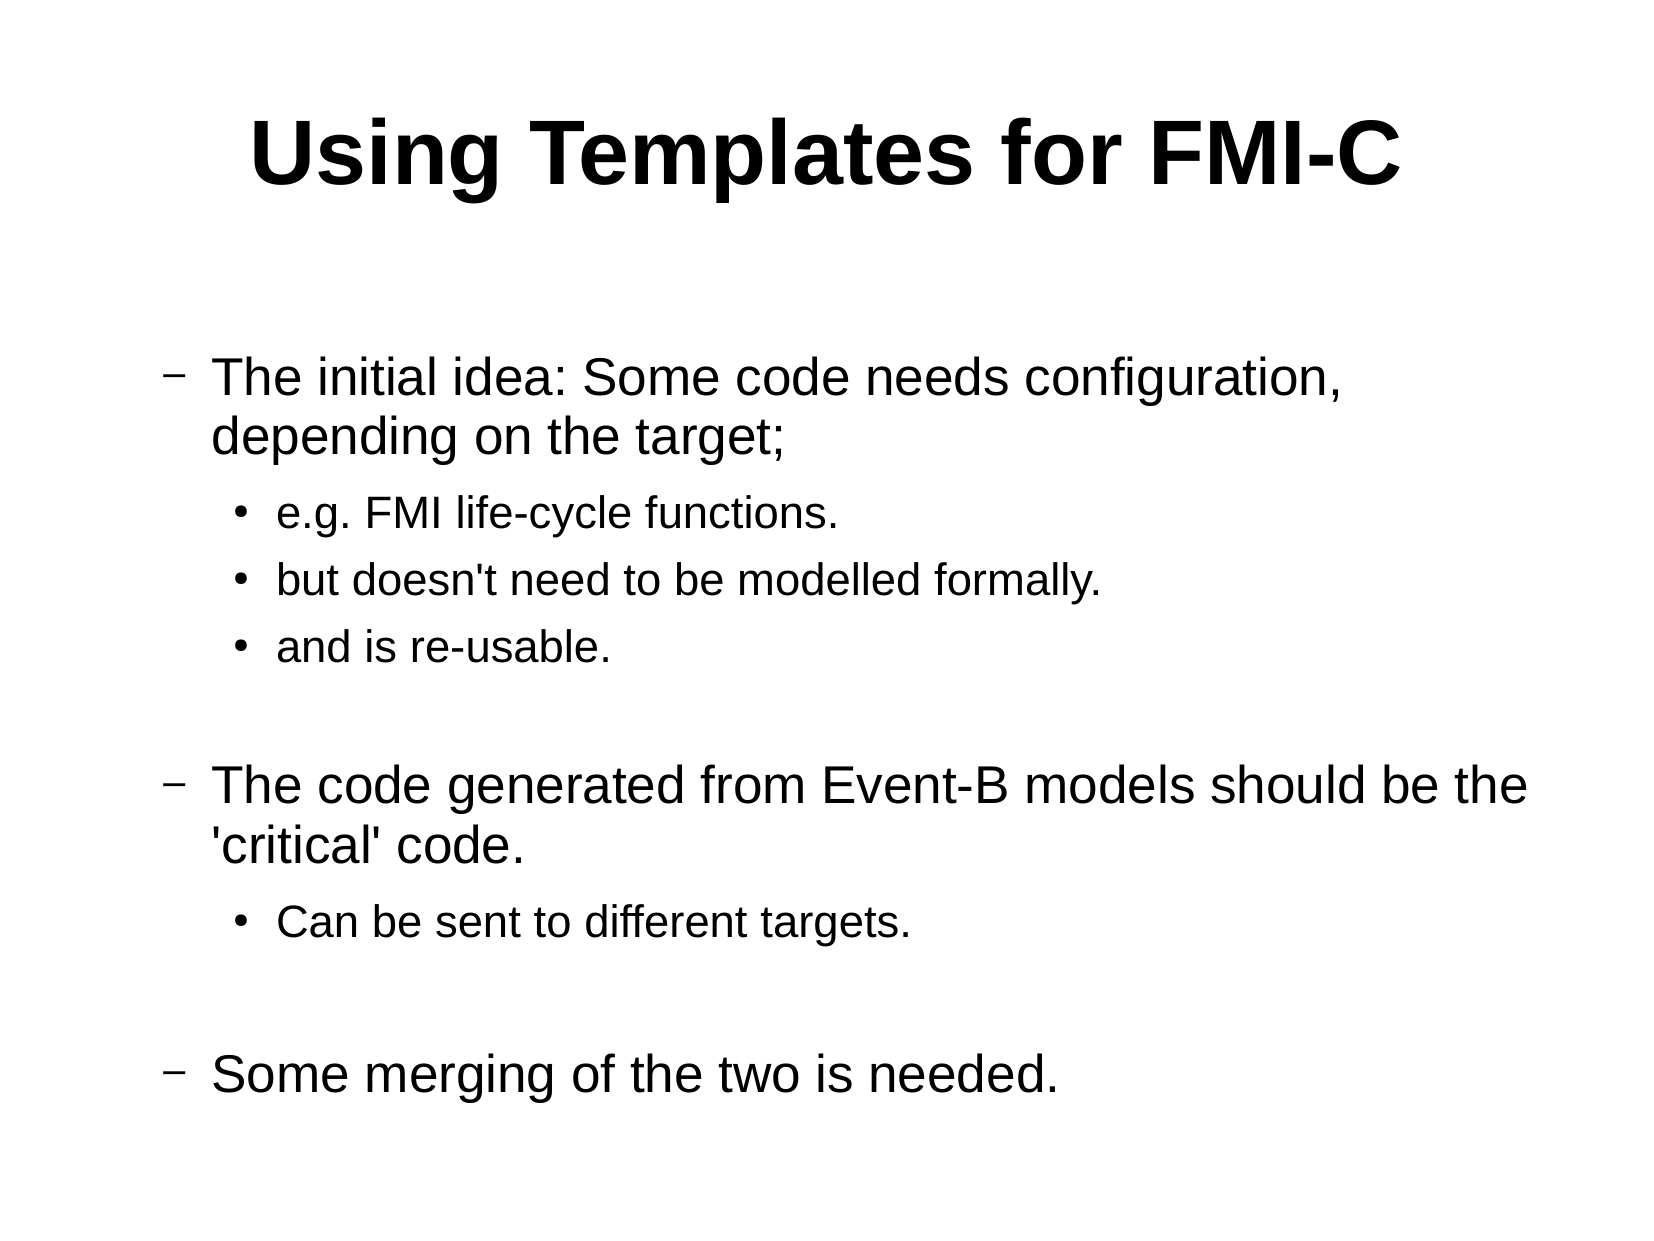

# Using Templates for FMI-C
The initial idea: Some code needs configuration, depending on the target;
e.g. FMI life-cycle functions.
but doesn't need to be modelled formally.
and is re-usable.
The code generated from Event-B models should be the 'critical' code.
Can be sent to different targets.
Some merging of the two is needed.